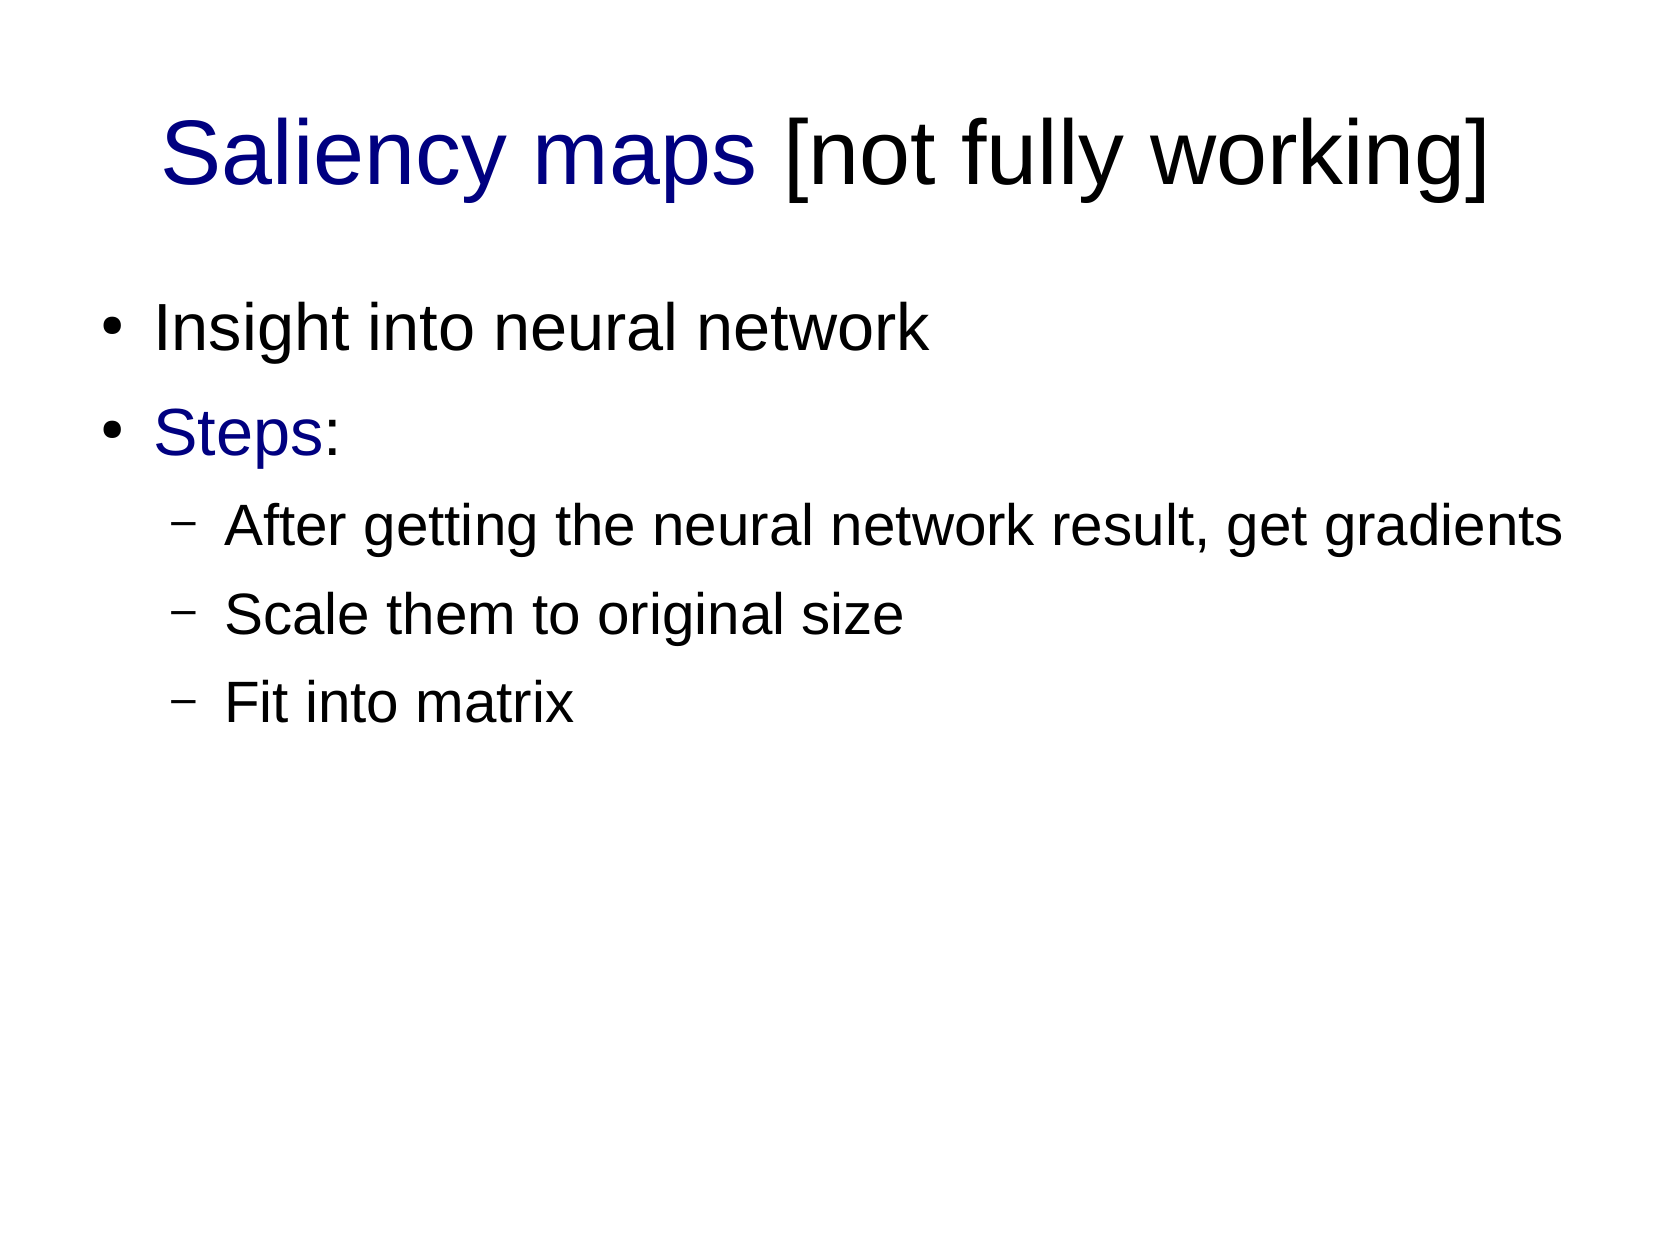

# Saliency maps [not fully working]
Insight into neural network
Steps:
After getting the neural network result, get gradients
Scale them to original size
Fit into matrix